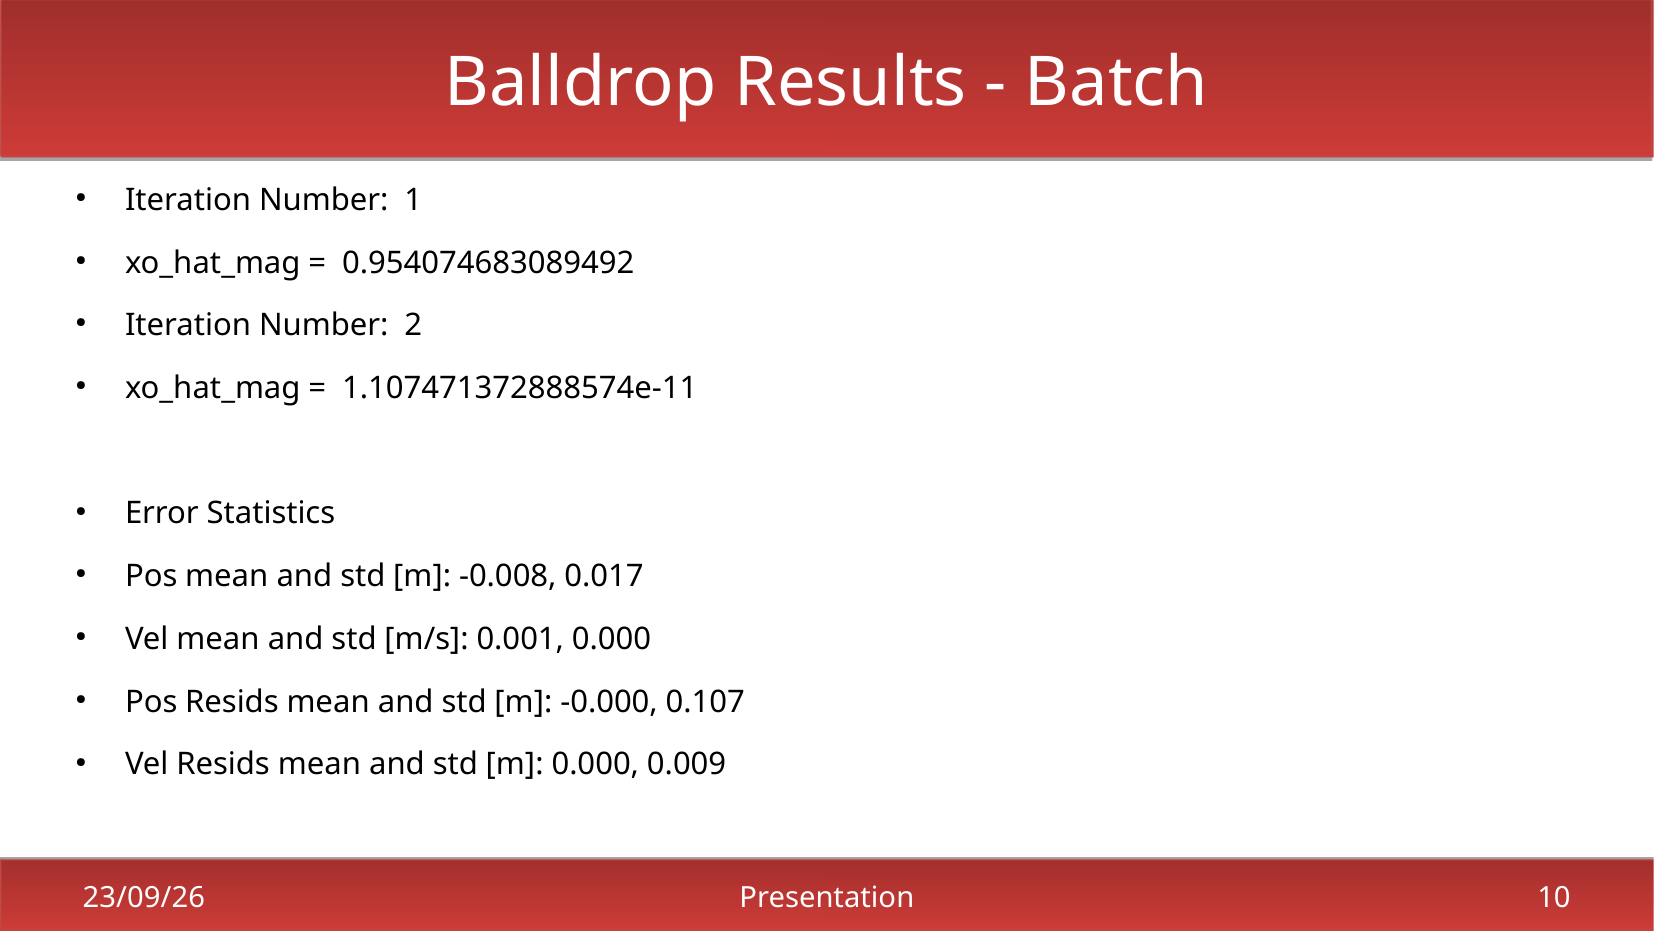

# Balldrop Results - Batch
Iteration Number: 1
xo_hat_mag = 0.954074683089492
Iteration Number: 2
xo_hat_mag = 1.107471372888574e-11
Error Statistics
Pos mean and std [m]: -0.008, 0.017
Vel mean and std [m/s]: 0.001, 0.000
Pos Resids mean and std [m]: -0.000, 0.107
Vel Resids mean and std [m]: 0.000, 0.009
Presentation
10